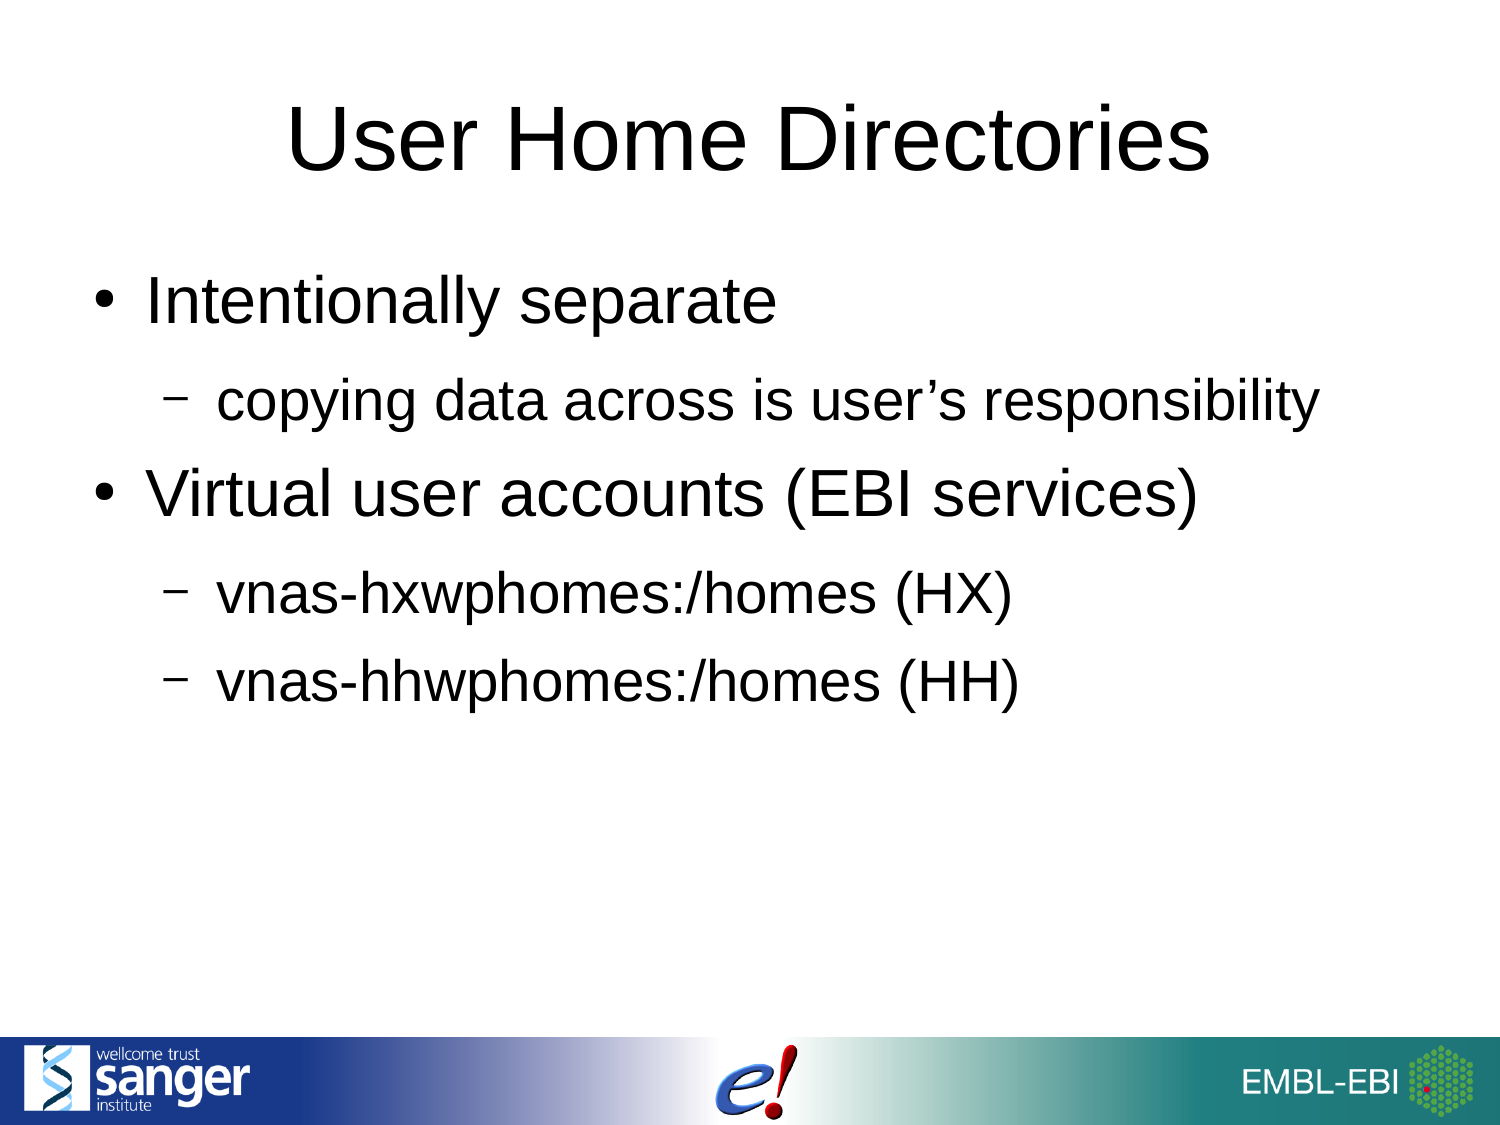

# User Home Directories
Intentionally separate
copying data across is user’s responsibility
Virtual user accounts (EBI services)
vnas-hxwphomes:/homes (HX)
vnas-hhwphomes:/homes (HH)